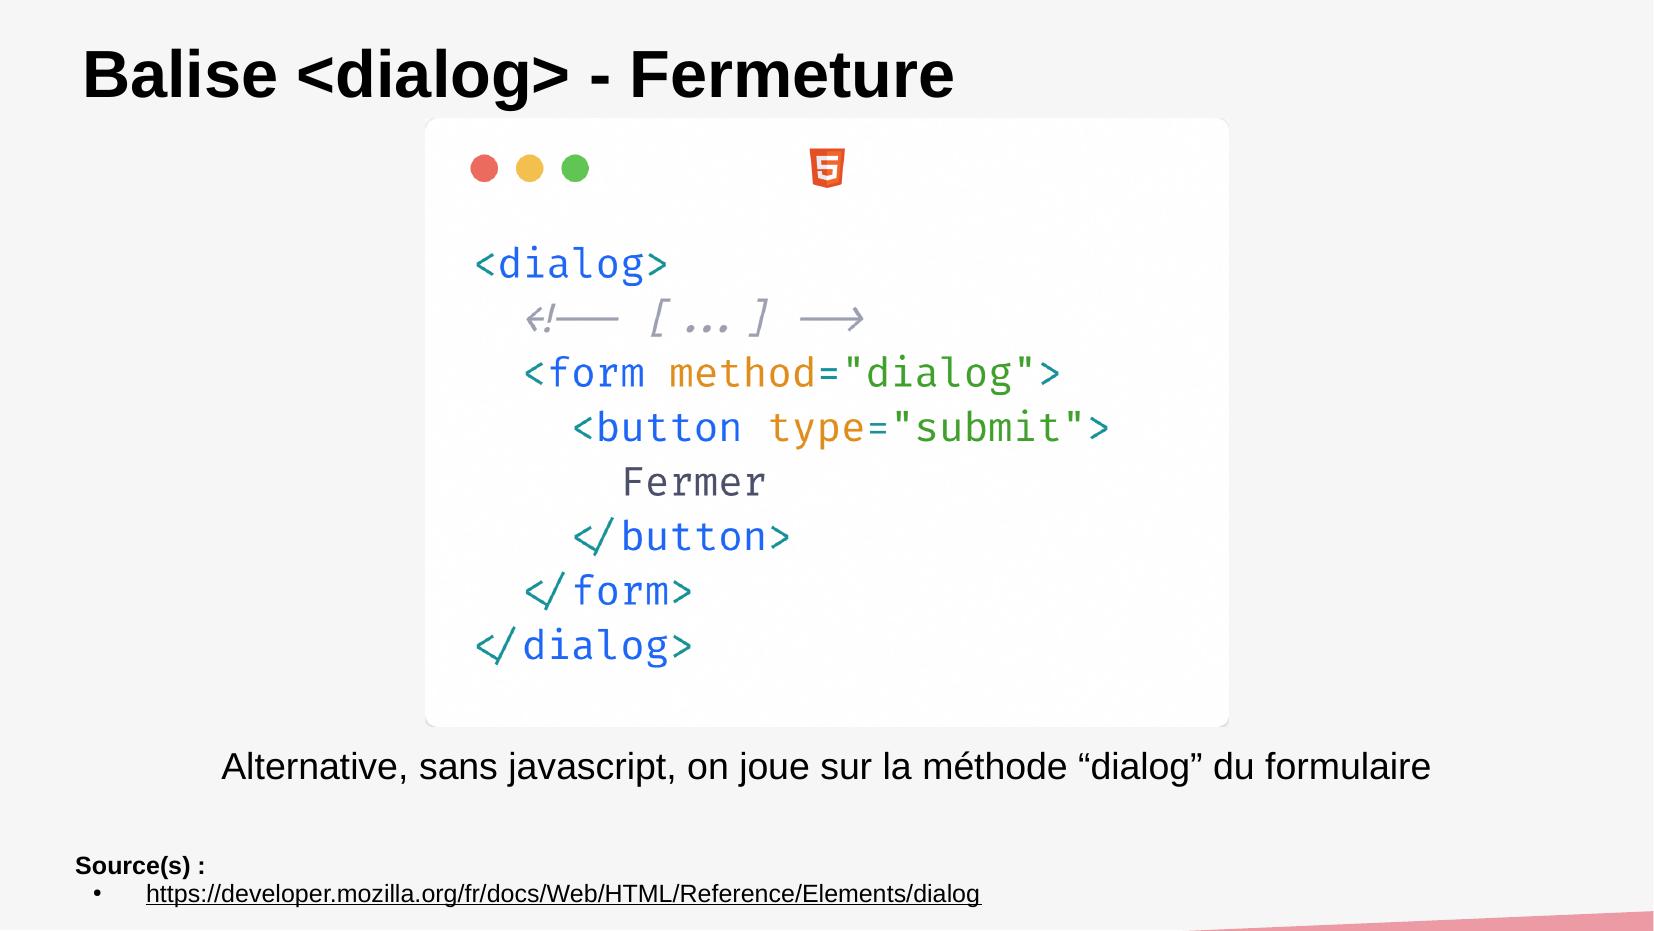

# Balise <dialog> - Fermeture
Alternative, sans javascript, on joue sur la méthode “dialog” du formulaire
Source(s) :
https://developer.mozilla.org/fr/docs/Web/HTML/Reference/Elements/dialog